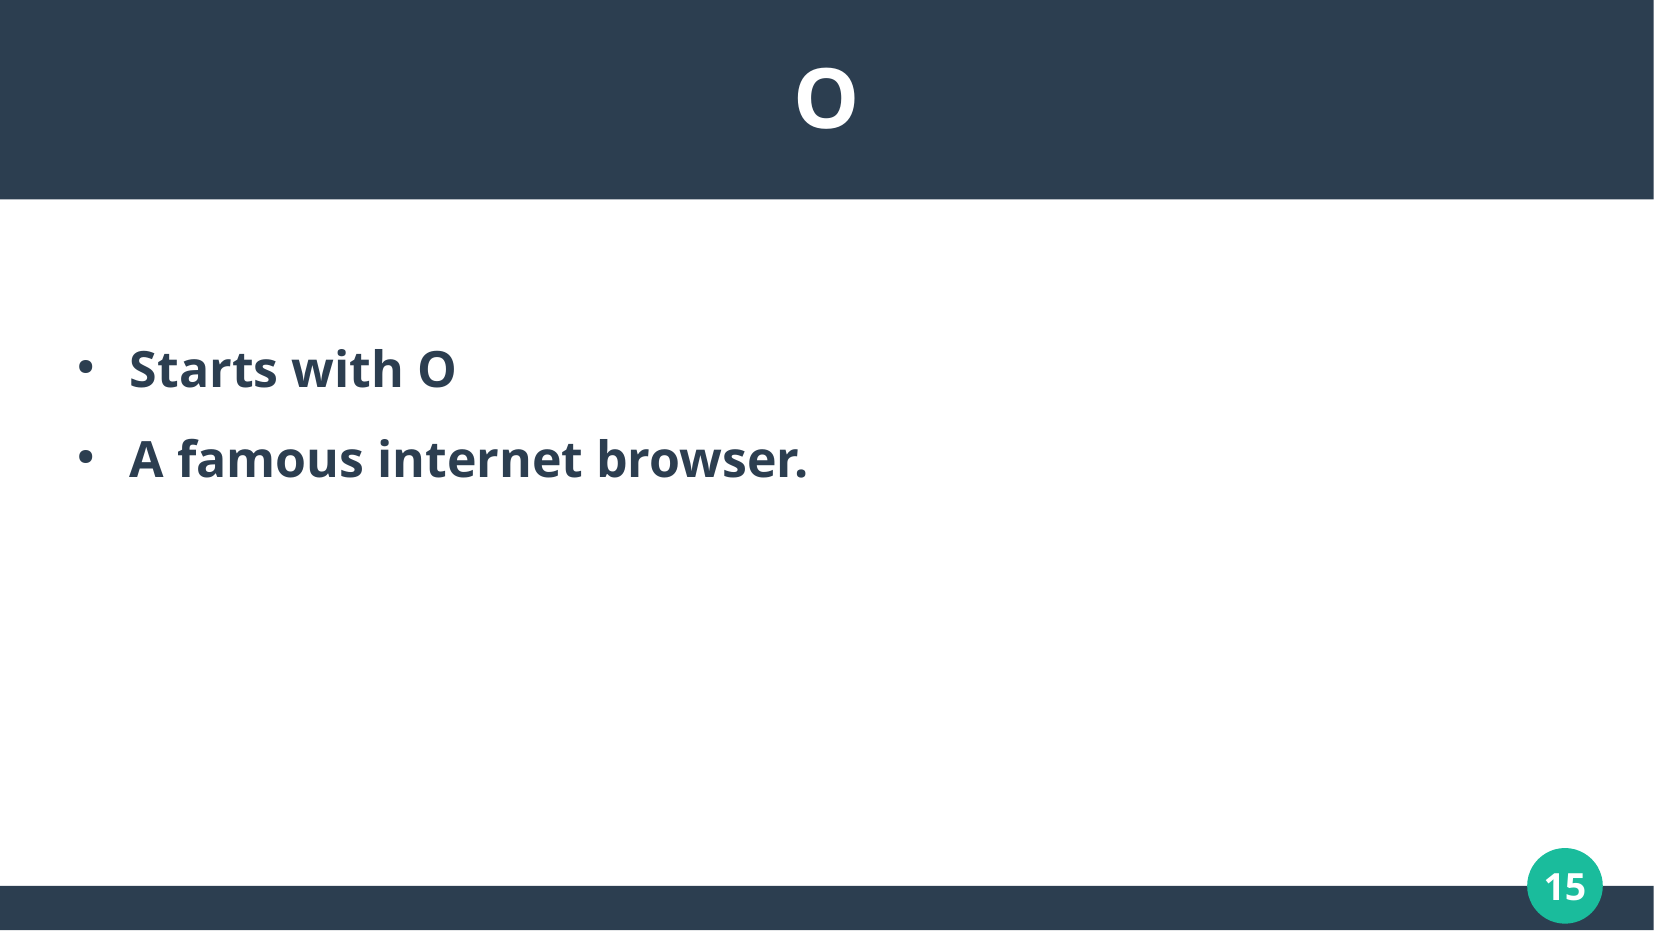

# O
Starts with O
A famous internet browser.